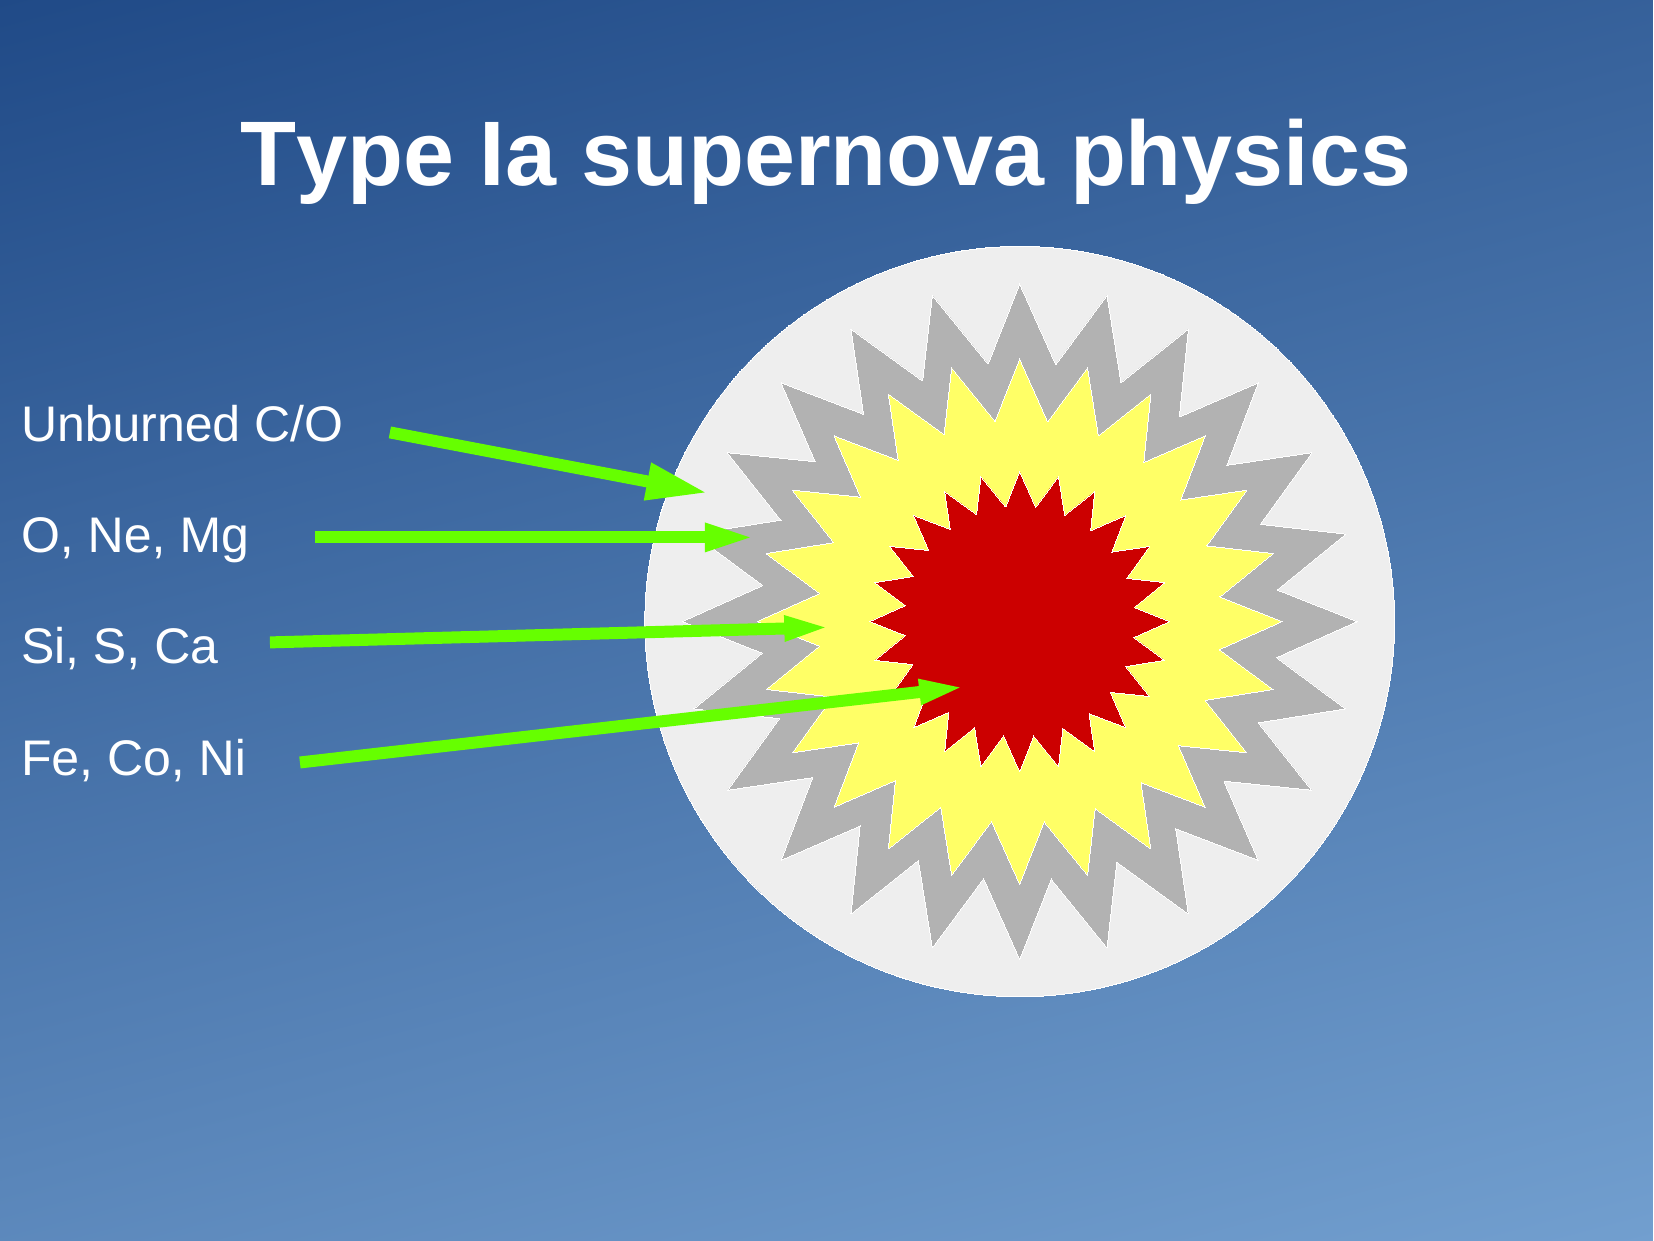

# Type Ia supernova physics
Unburned C/O
O, Ne, Mg
Si, S, Ca
Fe, Co, Ni